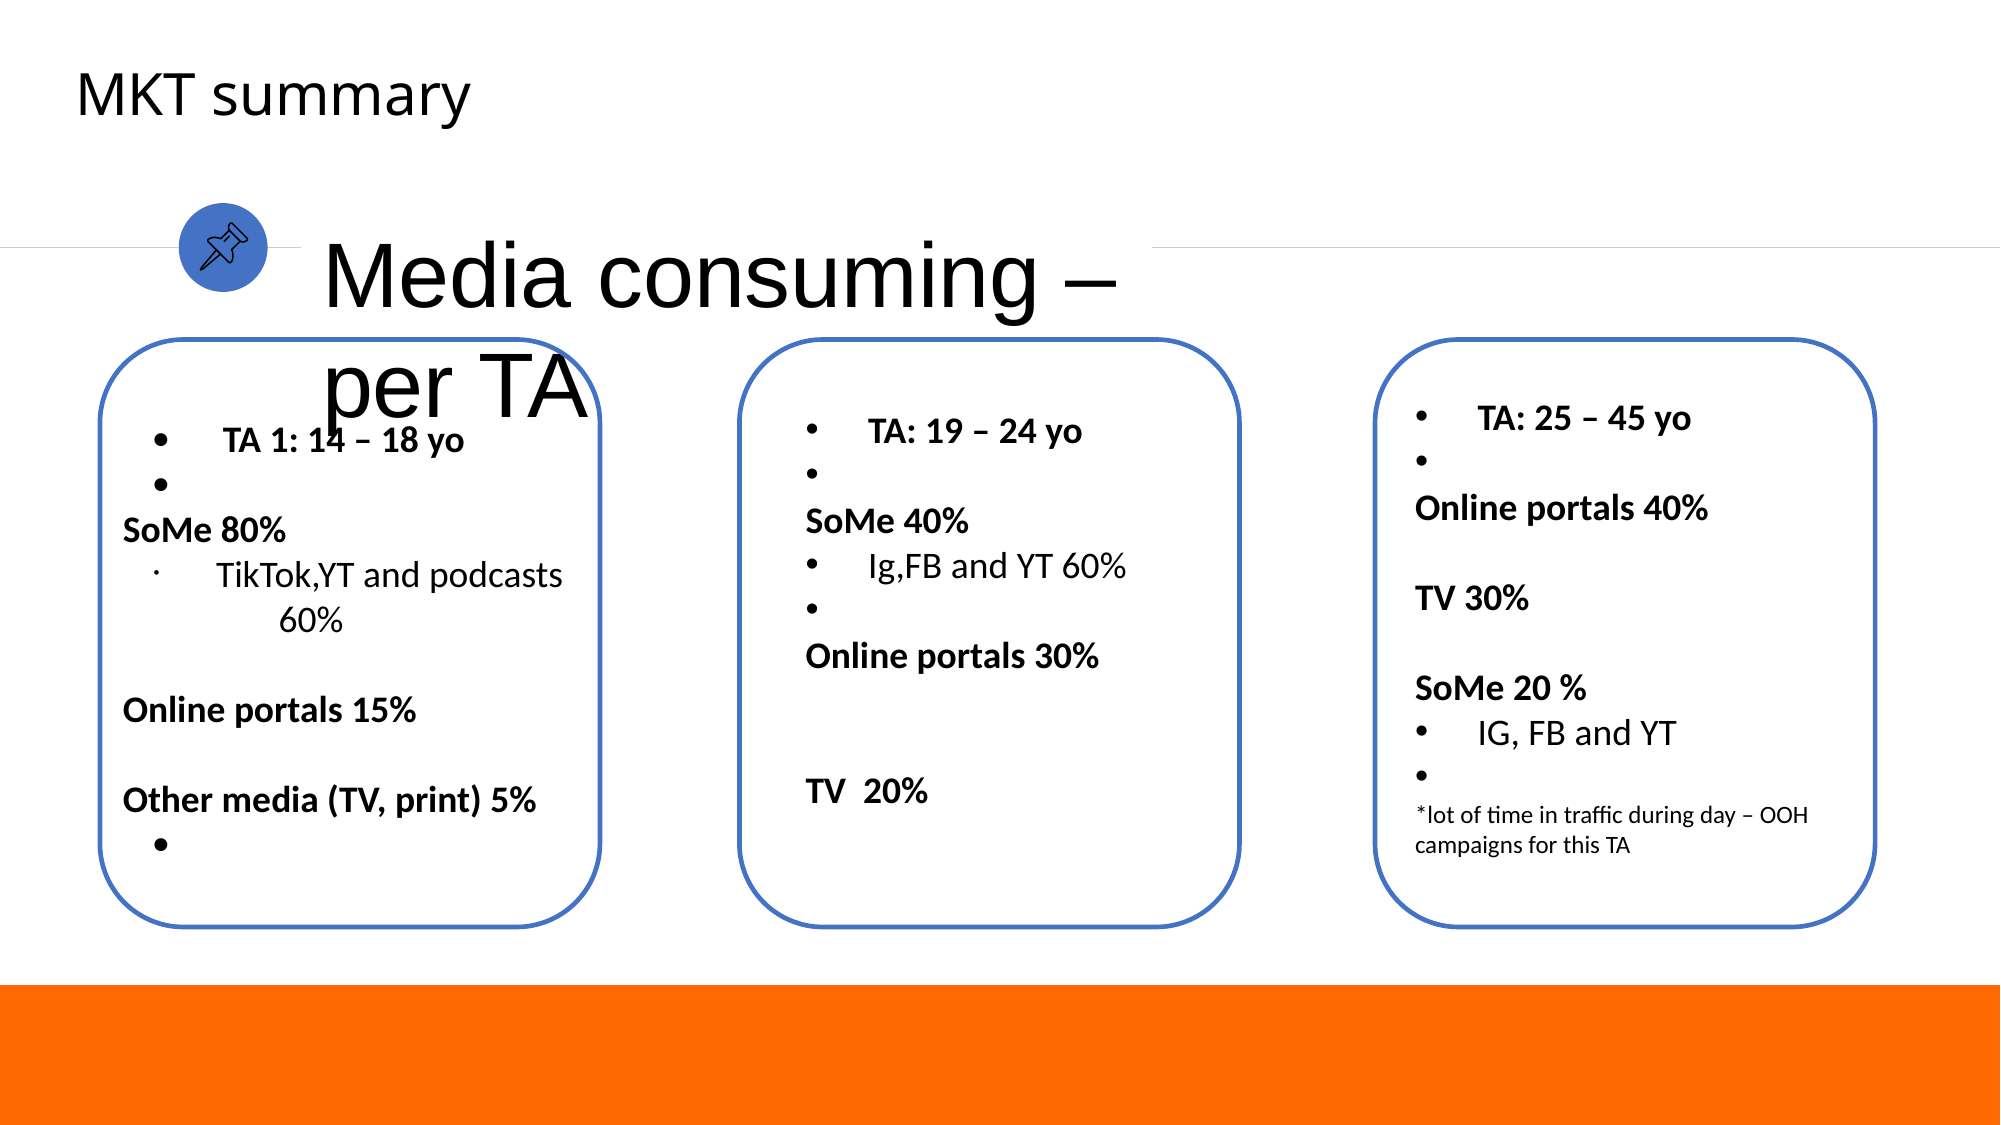

MKT summary
# Media consuming – per TA
TA: 25 – 45 yo
Online portals 40%
TV 30%
SoMe 20 %
IG, FB and YT
*lot of time in traffic during day – OOH campaigns for this TA
TA 1: 14 – 18 yo
SoMe 80%
TikTok,YT and podcasts 60%
Online portals 15%
Other media (TV, print) 5%
TA: 19 – 24 yo
SoMe 40%
Ig,FB and YT 60%
Online portals 30%
TV 20%